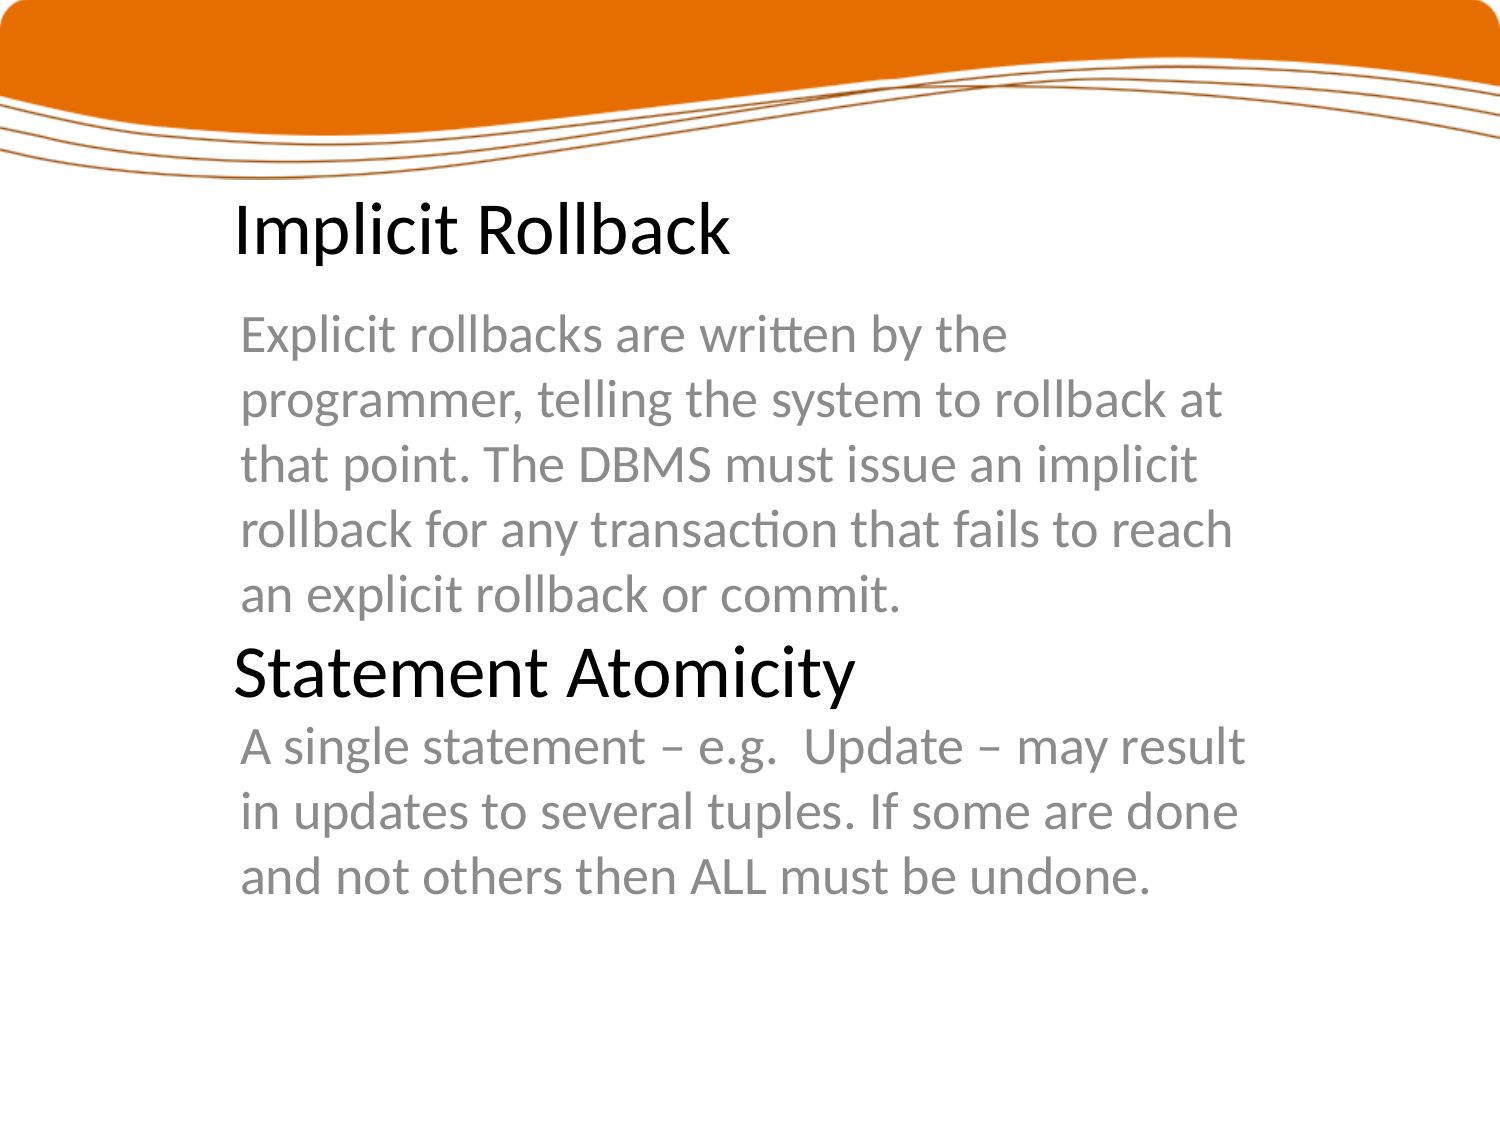

Implicit Rollback
# Explicit rollbacks are written by the programmer, telling the system to rollback at that point. The DBMS must issue an implicit rollback for any transaction that fails to reach an explicit rollback or commit.
A single statement – e.g. Update – may result in updates to several tuples. If some are done and not others then ALL must be undone.
Statement Atomicity